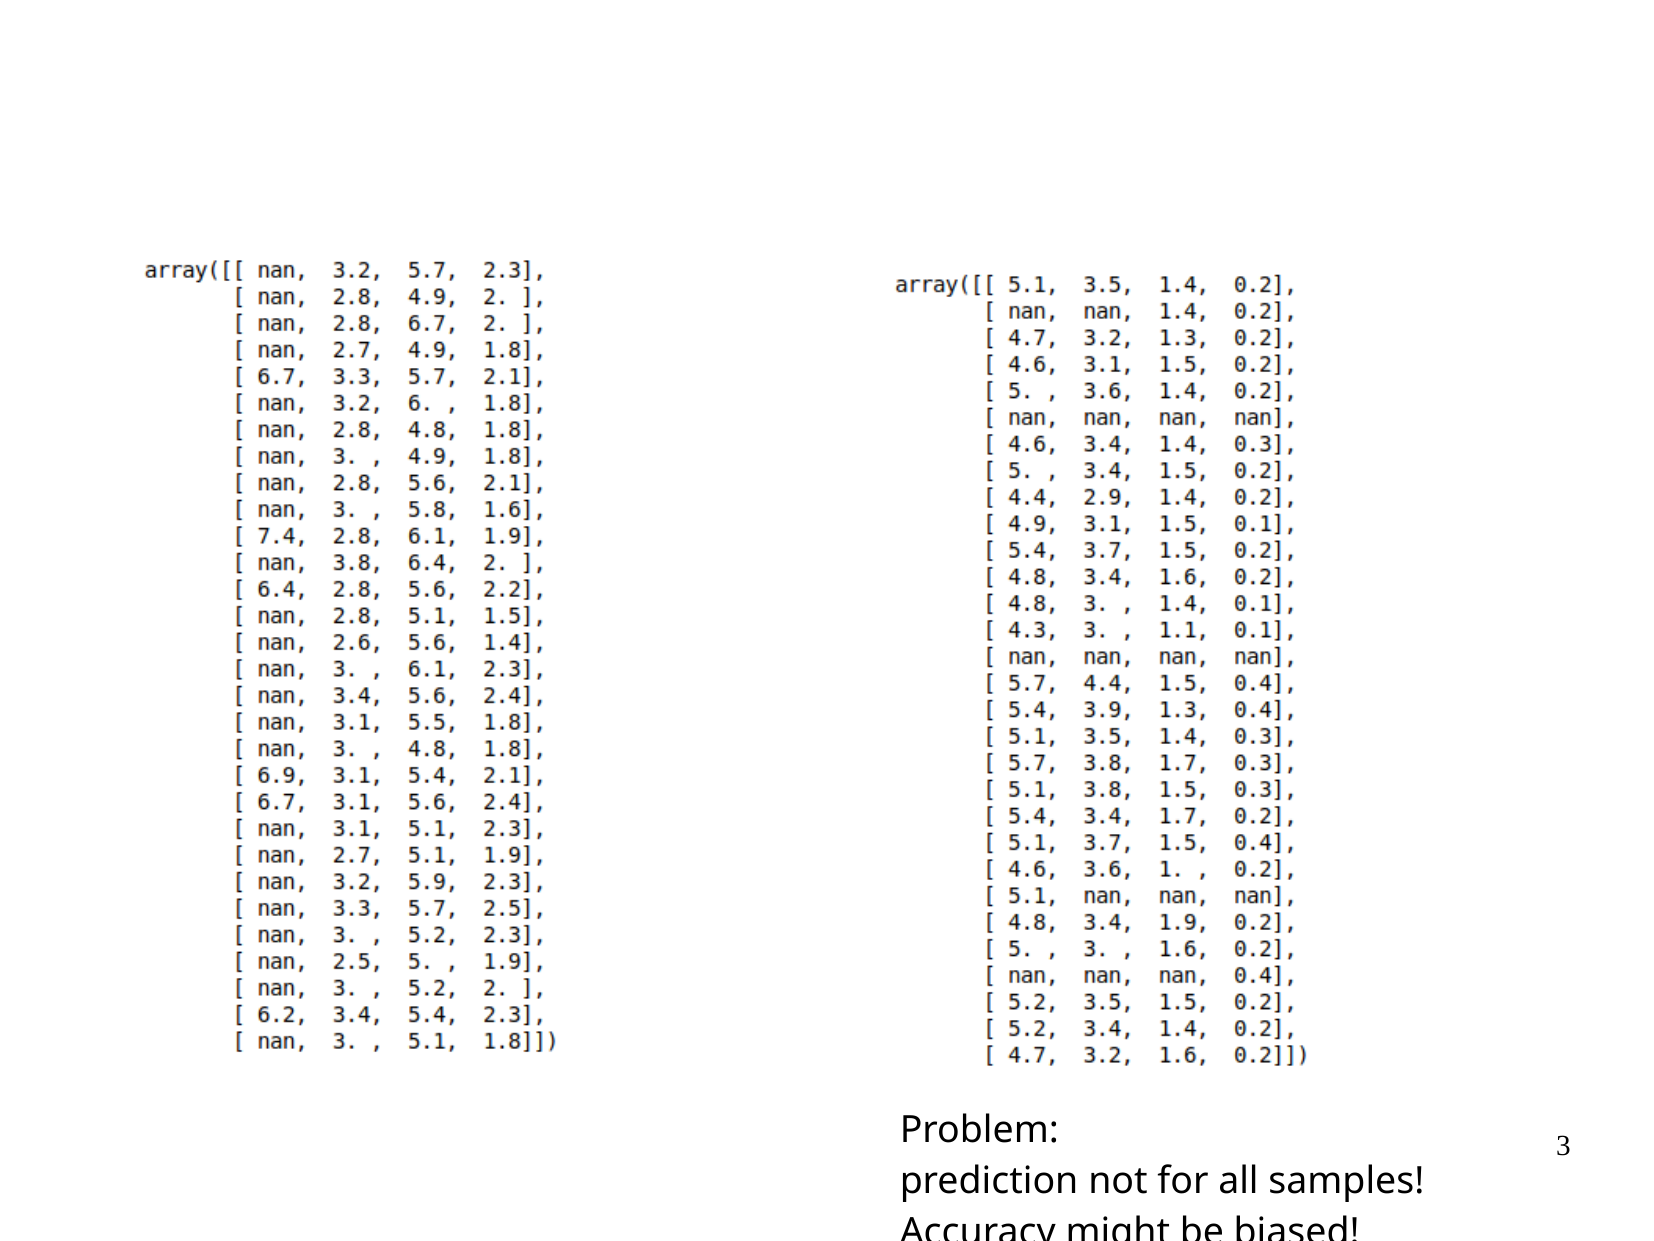

#
Problem:
prediction not for all samples! Accuracy might be biased!
3